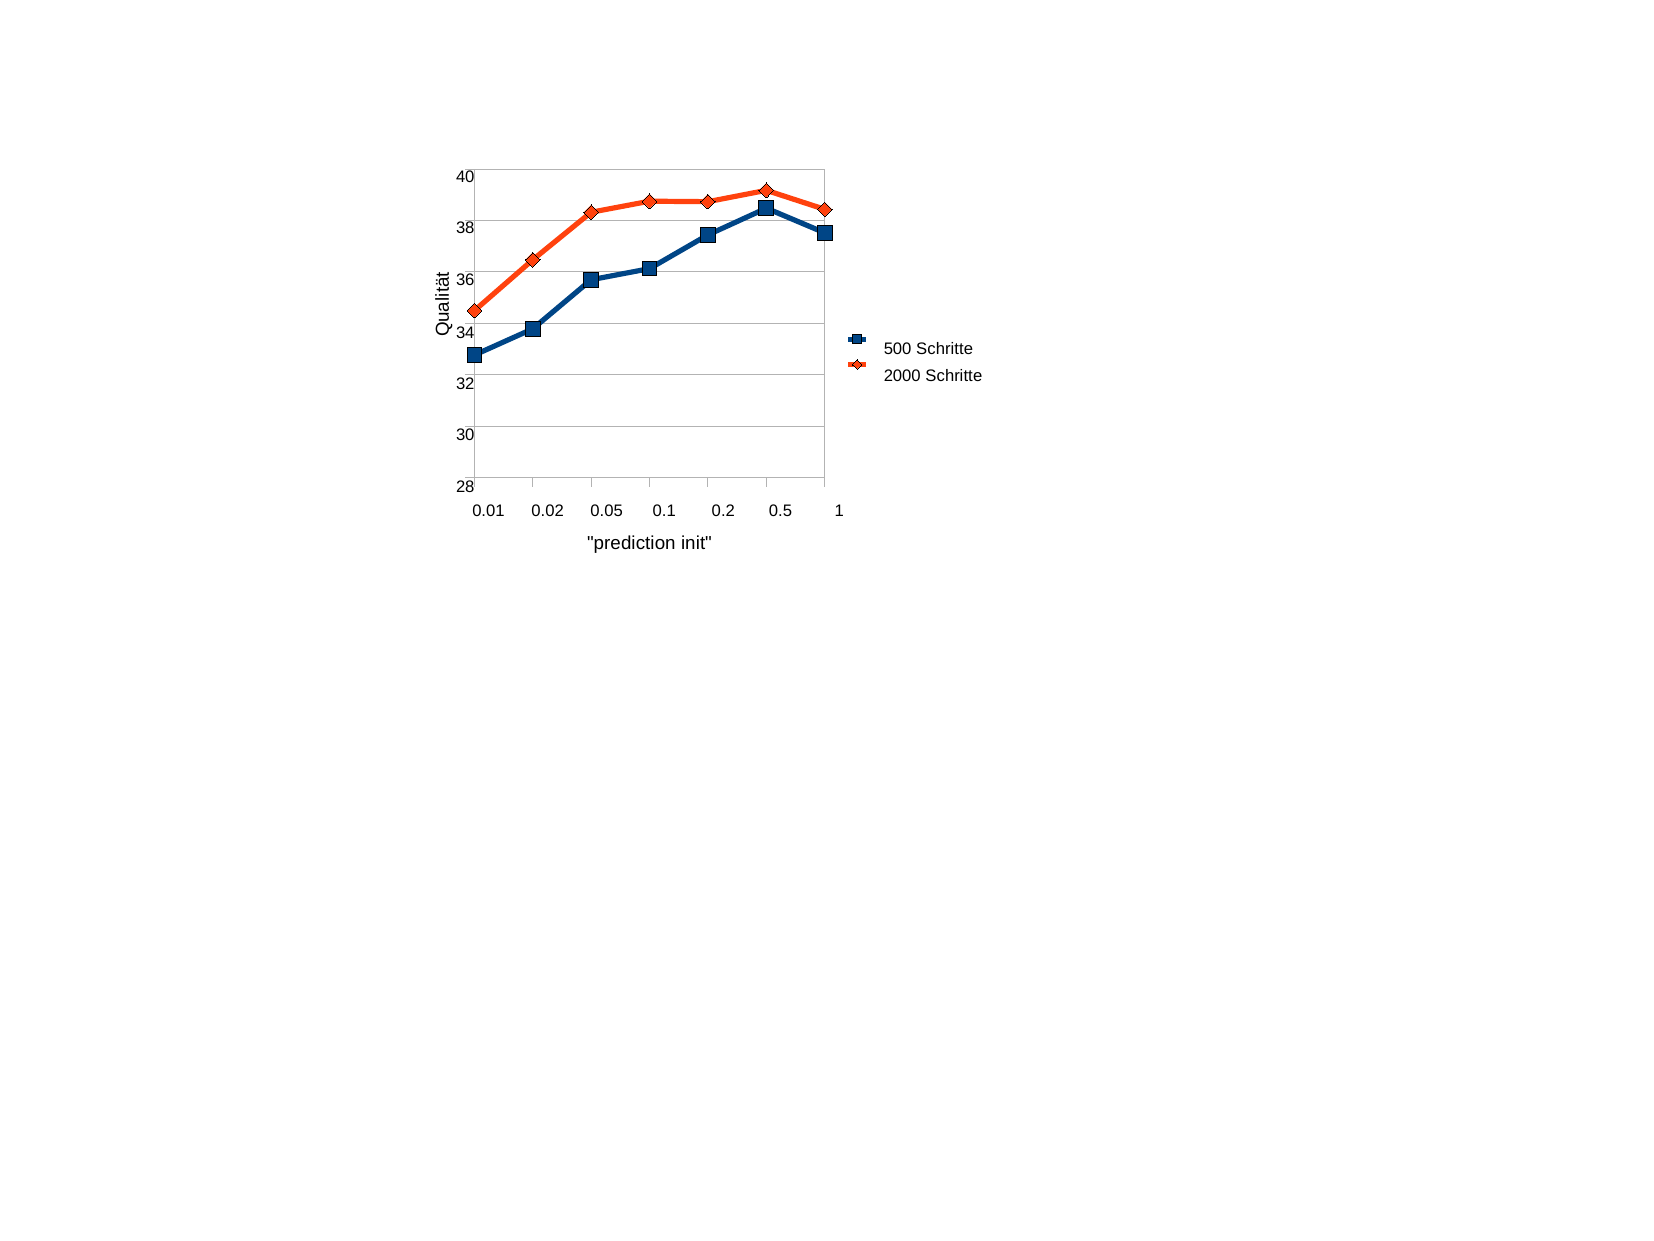

40
38
36
Qualität
34
500 Schritte
2000 Schritte
32
30
28
0.01
0.02
0.05
0.1
0.2
0.5
1
"prediction init"